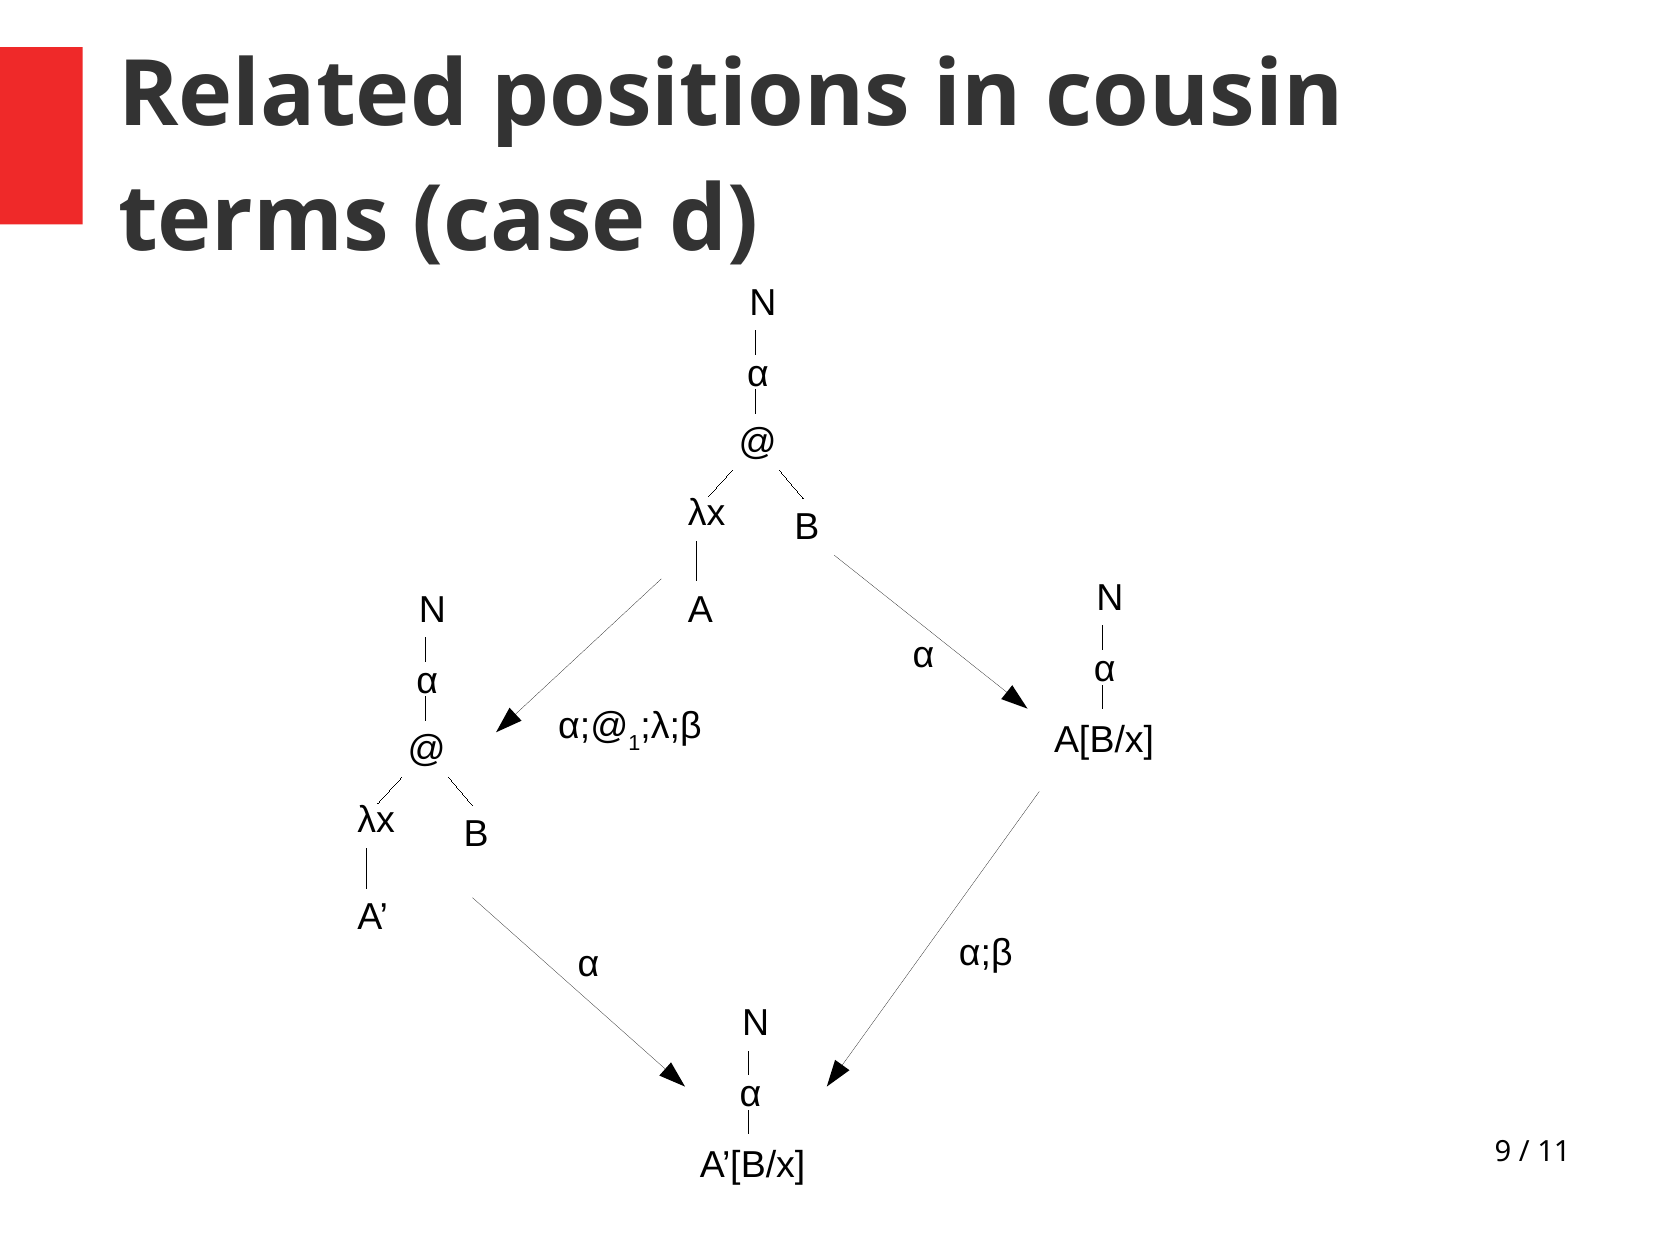

# Related positions in cousin terms (case d)
N
α
@
λx
B
N
N
A
α
α
α
α;@1;λ;β
A[B/x]
@
λx
B
A’
α;β
α
N
α
9
A’[B/x]